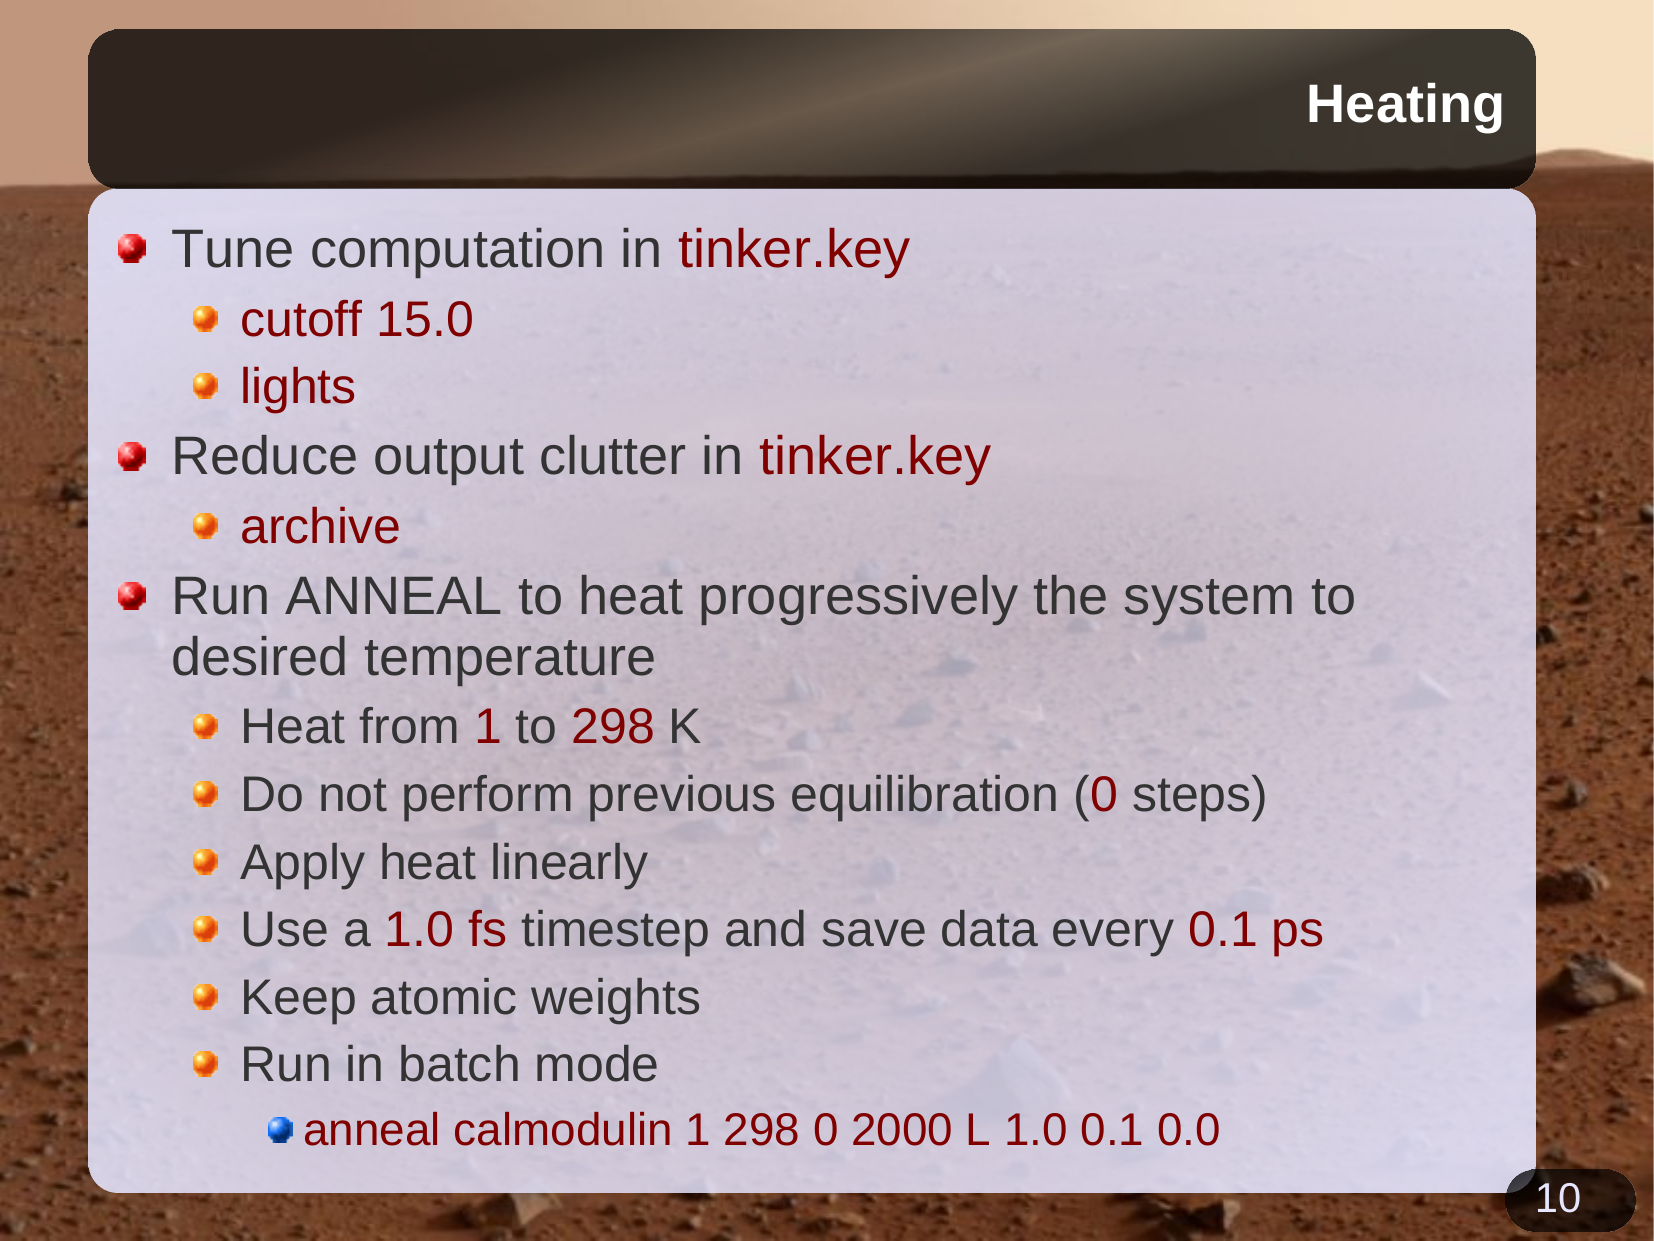

# Heating
Tune computation in tinker.key
cutoff 15.0
lights
Reduce output clutter in tinker.key
archive
Run ANNEAL to heat progressively the system to desired temperature
Heat from 1 to 298 K
Do not perform previous equilibration (0 steps)
Apply heat linearly
Use a 1.0 fs timestep and save data every 0.1 ps
Keep atomic weights
Run in batch mode
anneal calmodulin 1 298 0 2000 L 1.0 0.1 0.0